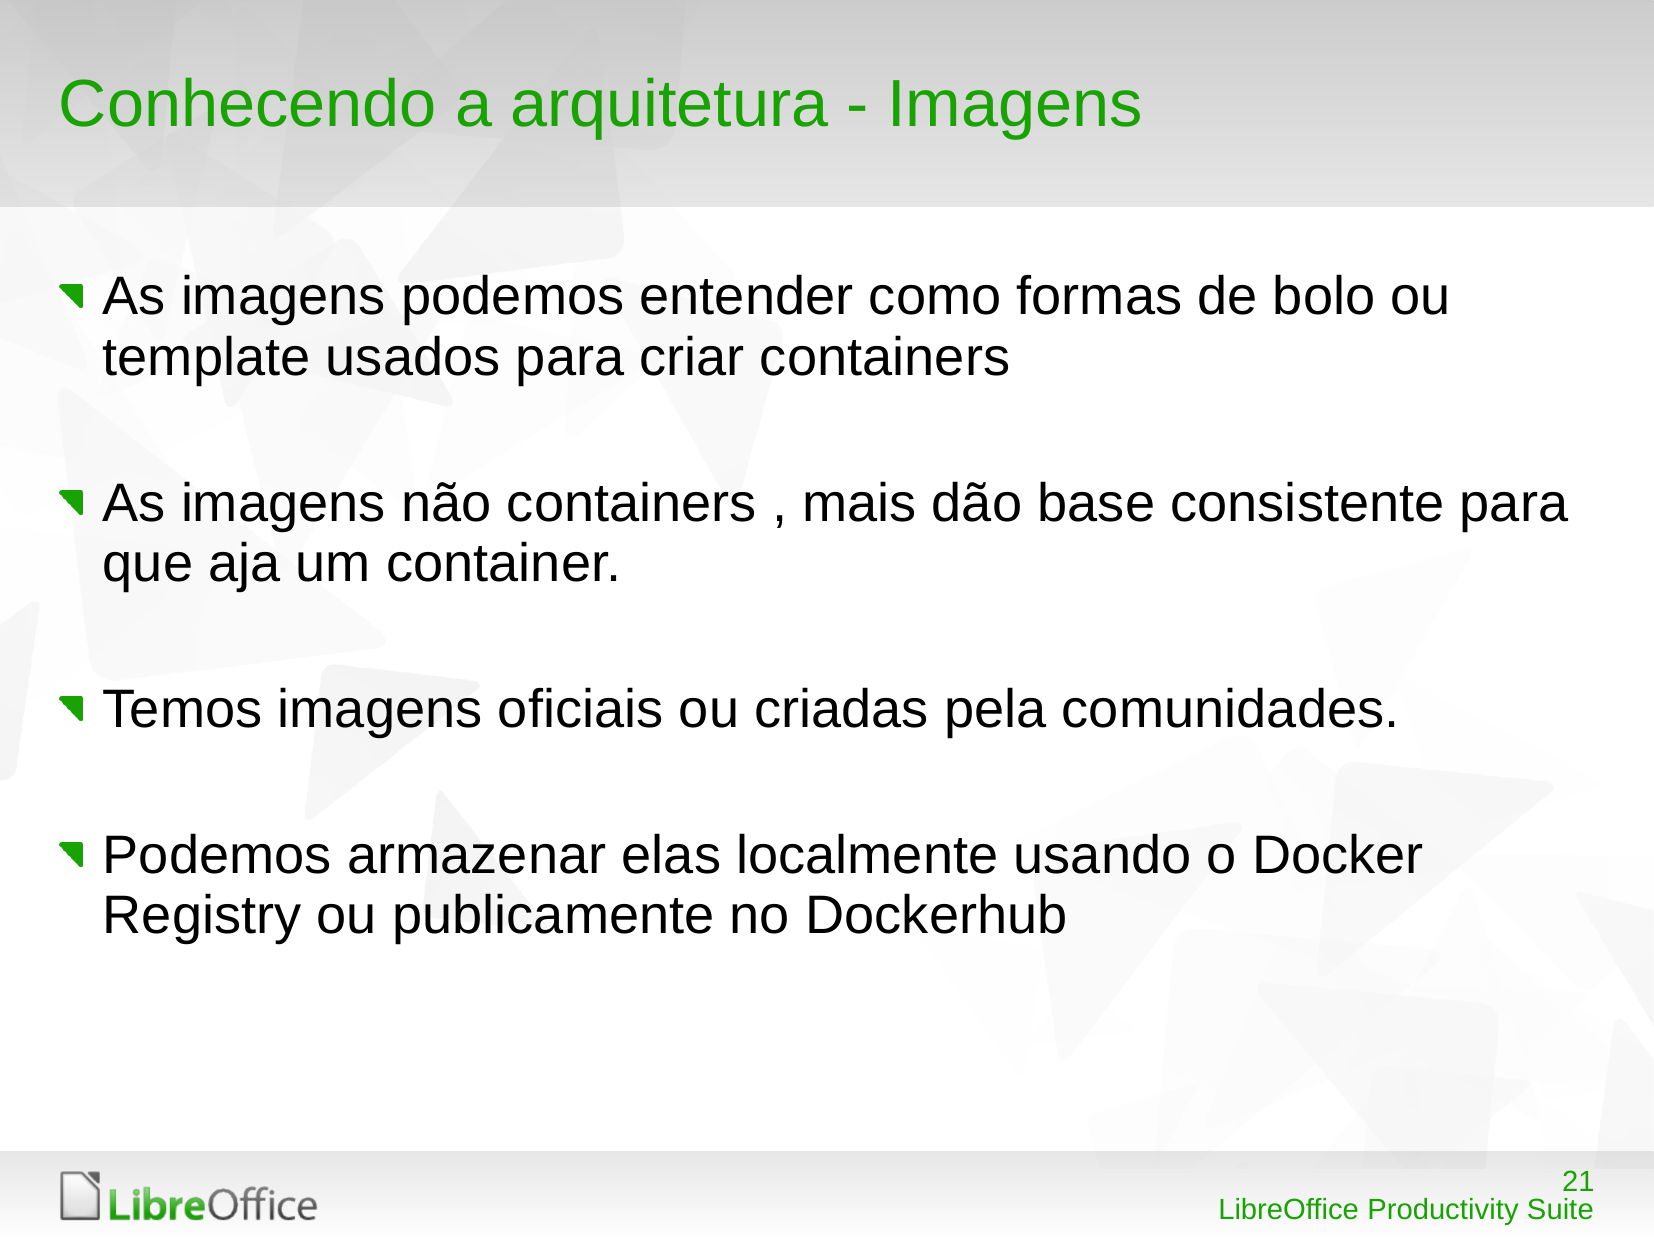

# Conhecendo a arquitetura - Imagens
As imagens podemos entender como formas de bolo ou template usados para criar containers
As imagens não containers , mais dão base consistente para que aja um container.
Temos imagens oficiais ou criadas pela comunidades.
Podemos armazenar elas localmente usando o Docker Registry ou publicamente no Dockerhub
21
LibreOffice Productivity Suite